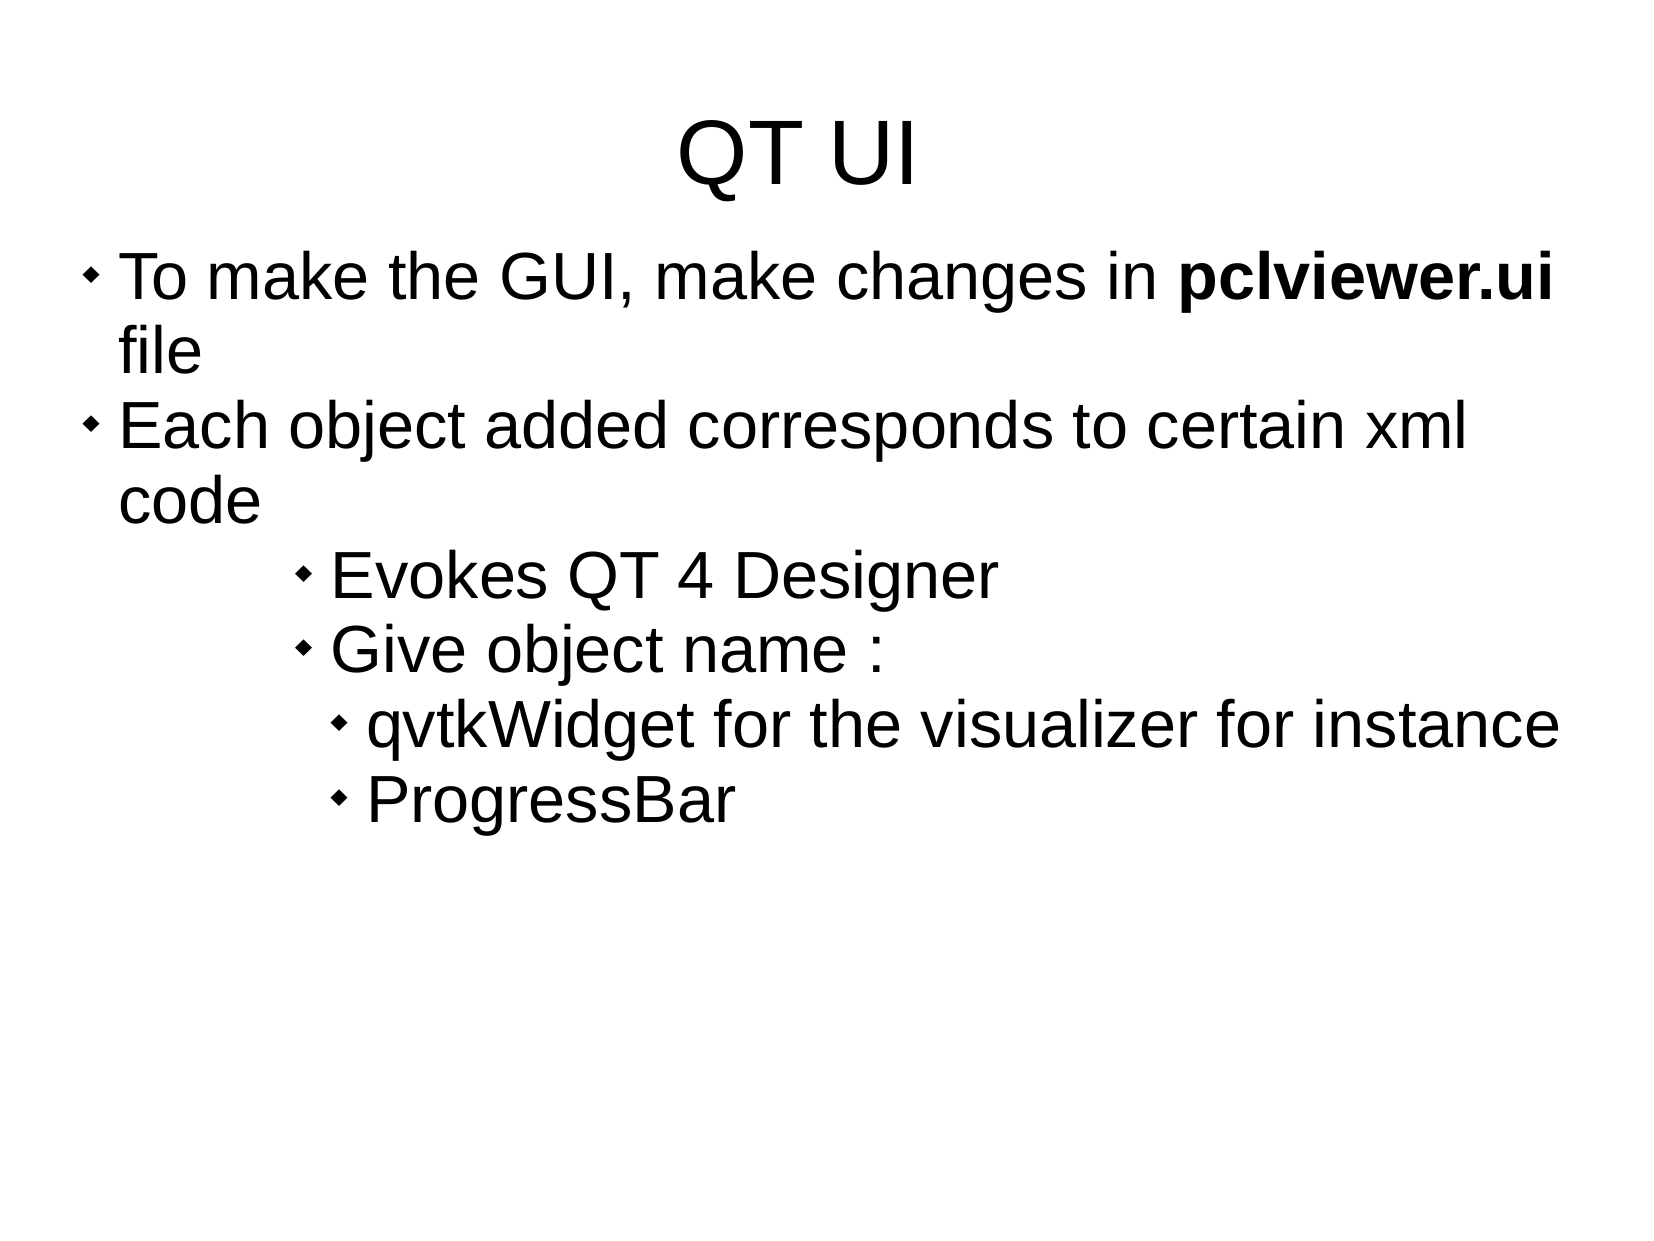

# QT UI
To make the GUI, make changes in pclviewer.ui file
Each object added corresponds to certain xml code
Evokes QT 4 Designer
Give object name :
qvtkWidget for the visualizer for instance
ProgressBar